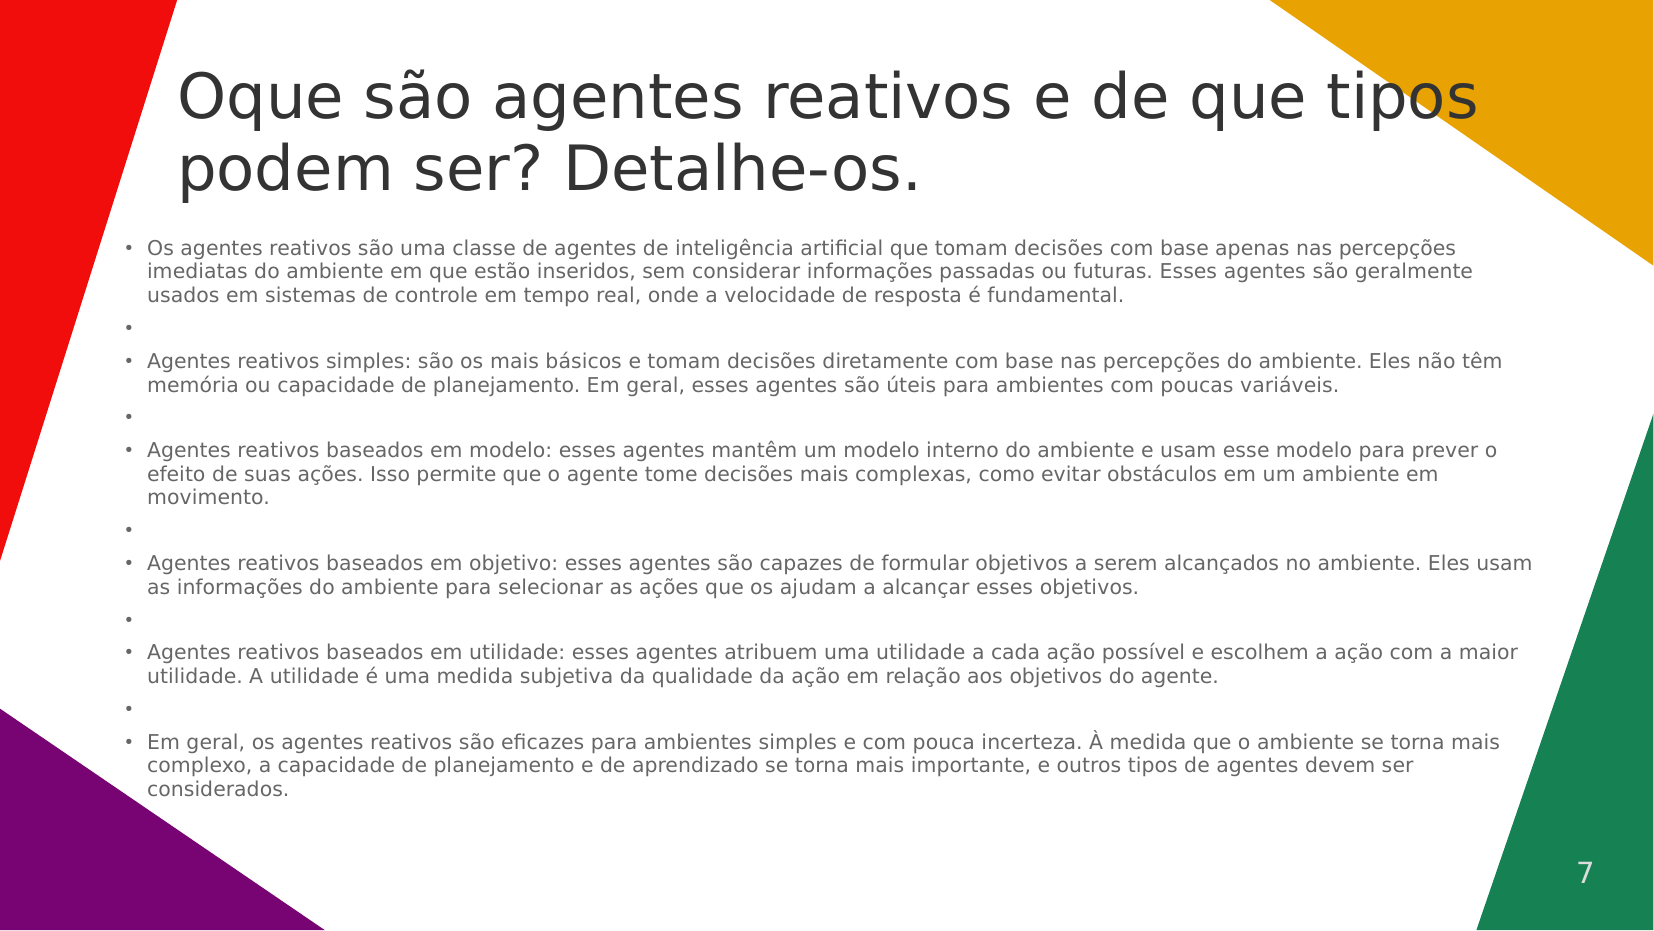

# Oque são agentes reativos e de que tipos podem ser? Detalhe-os.
Os agentes reativos são uma classe de agentes de inteligência artificial que tomam decisões com base apenas nas percepções imediatas do ambiente em que estão inseridos, sem considerar informações passadas ou futuras. Esses agentes são geralmente usados em sistemas de controle em tempo real, onde a velocidade de resposta é fundamental.
Agentes reativos simples: são os mais básicos e tomam decisões diretamente com base nas percepções do ambiente. Eles não têm memória ou capacidade de planejamento. Em geral, esses agentes são úteis para ambientes com poucas variáveis.
Agentes reativos baseados em modelo: esses agentes mantêm um modelo interno do ambiente e usam esse modelo para prever o efeito de suas ações. Isso permite que o agente tome decisões mais complexas, como evitar obstáculos em um ambiente em movimento.
Agentes reativos baseados em objetivo: esses agentes são capazes de formular objetivos a serem alcançados no ambiente. Eles usam as informações do ambiente para selecionar as ações que os ajudam a alcançar esses objetivos.
Agentes reativos baseados em utilidade: esses agentes atribuem uma utilidade a cada ação possível e escolhem a ação com a maior utilidade. A utilidade é uma medida subjetiva da qualidade da ação em relação aos objetivos do agente.
Em geral, os agentes reativos são eficazes para ambientes simples e com pouca incerteza. À medida que o ambiente se torna mais complexo, a capacidade de planejamento e de aprendizado se torna mais importante, e outros tipos de agentes devem ser considerados.
7